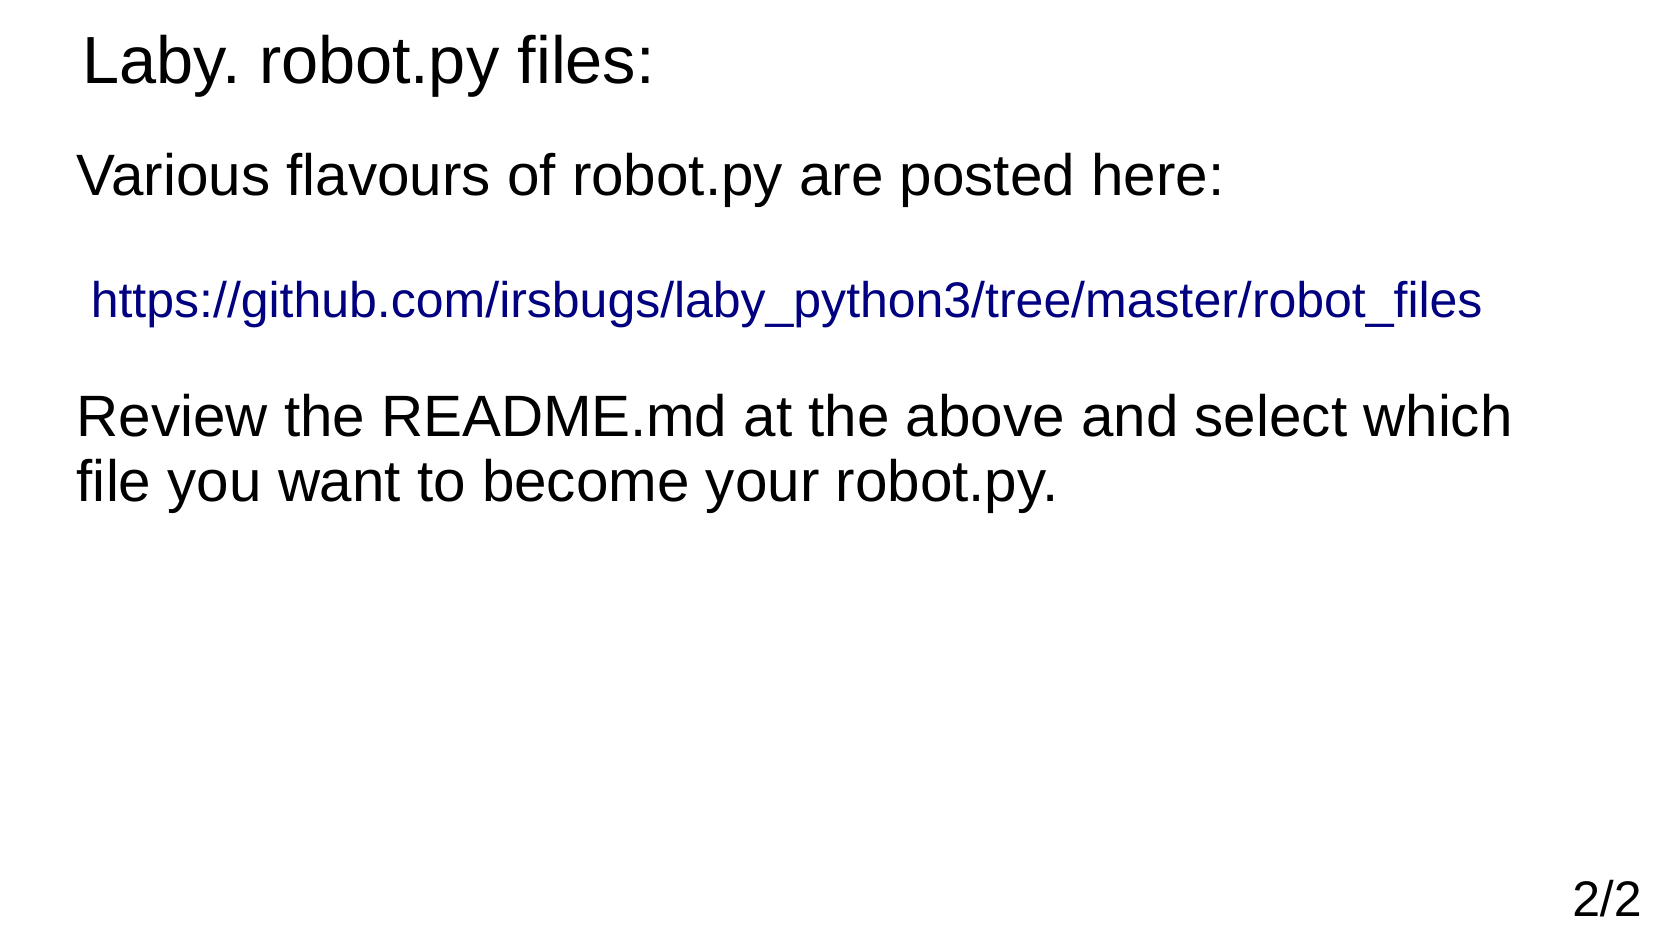

# Laby. robot.py files:
Various flavours of robot.py are posted here:
 https://github.com/irsbugs/laby_python3/tree/master/robot_files
Review the README.md at the above and select which file you want to become your robot.py.
2/2